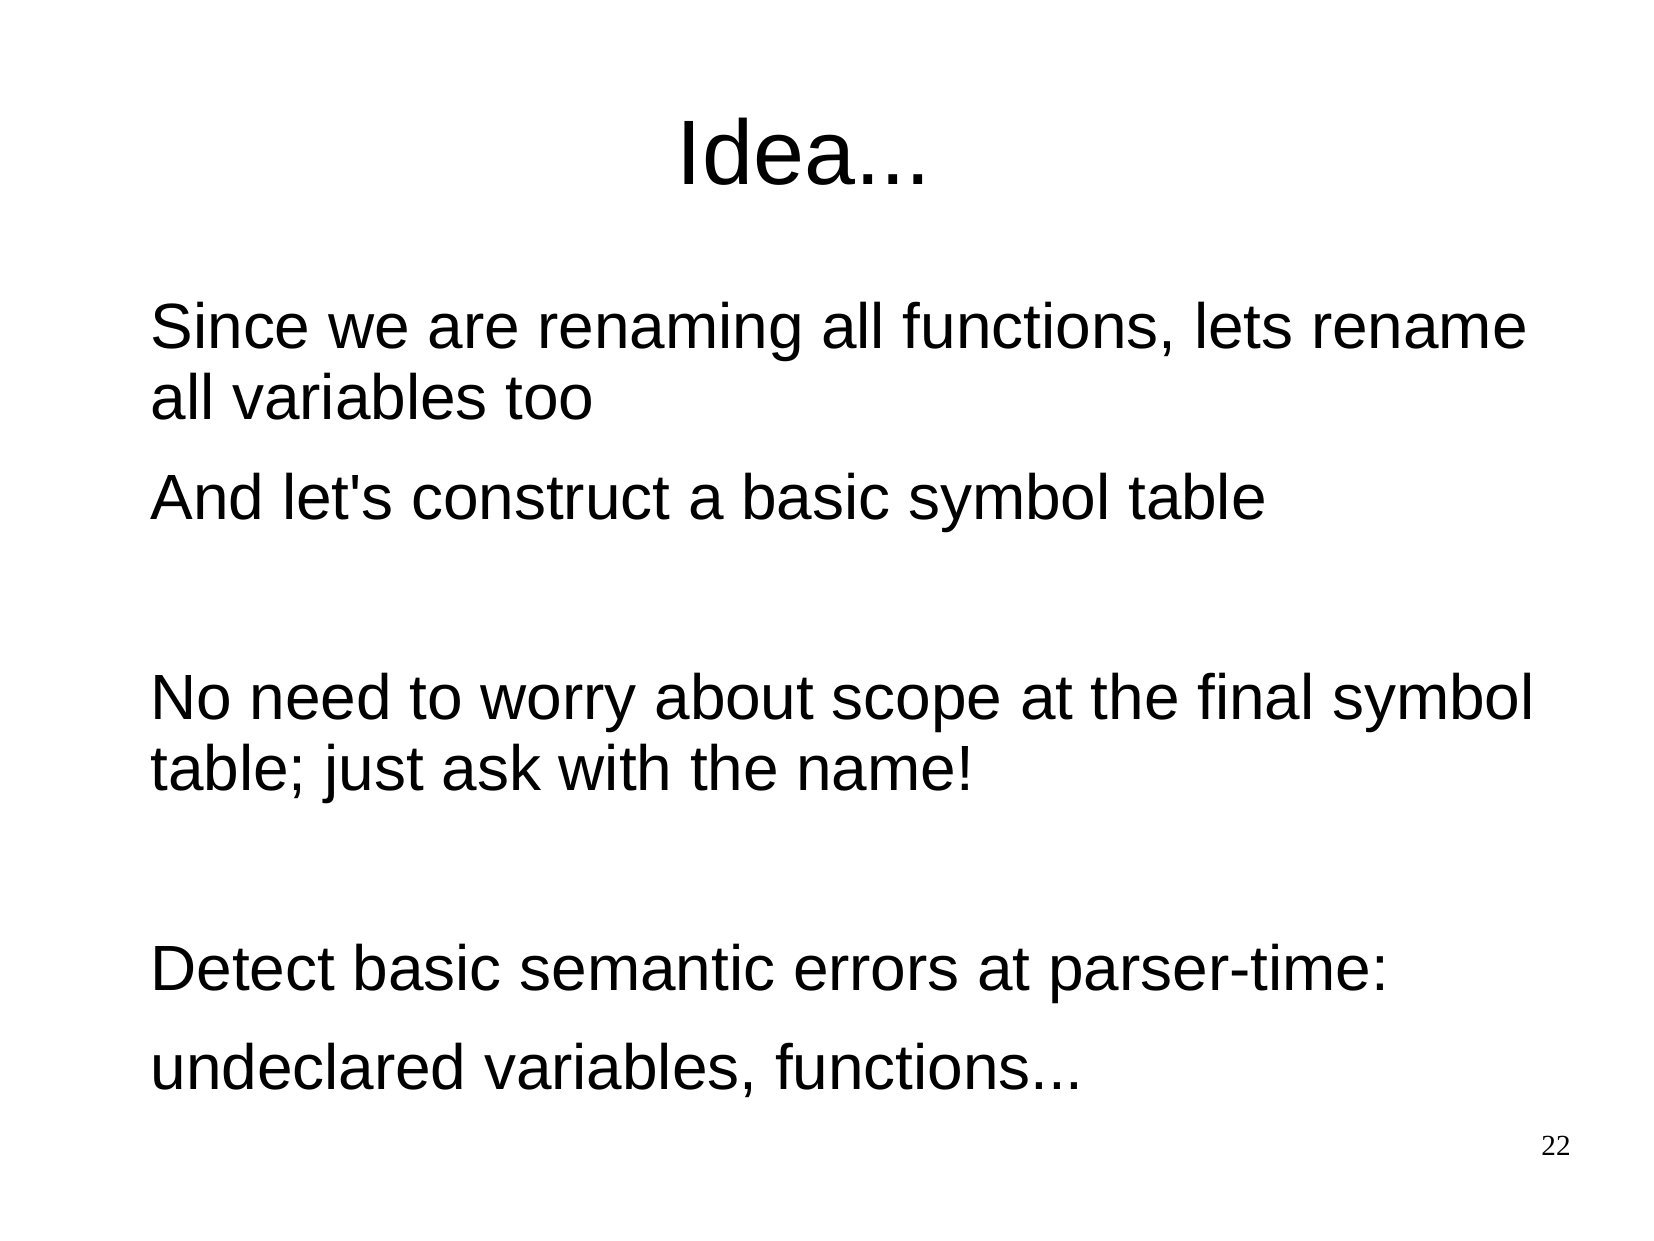

# Idea...
Since we are renaming all functions, lets rename all variables too
And let's construct a basic symbol table
No need to worry about scope at the final symbol table; just ask with the name!
Detect basic semantic errors at parser-time:
undeclared variables, functions...
22